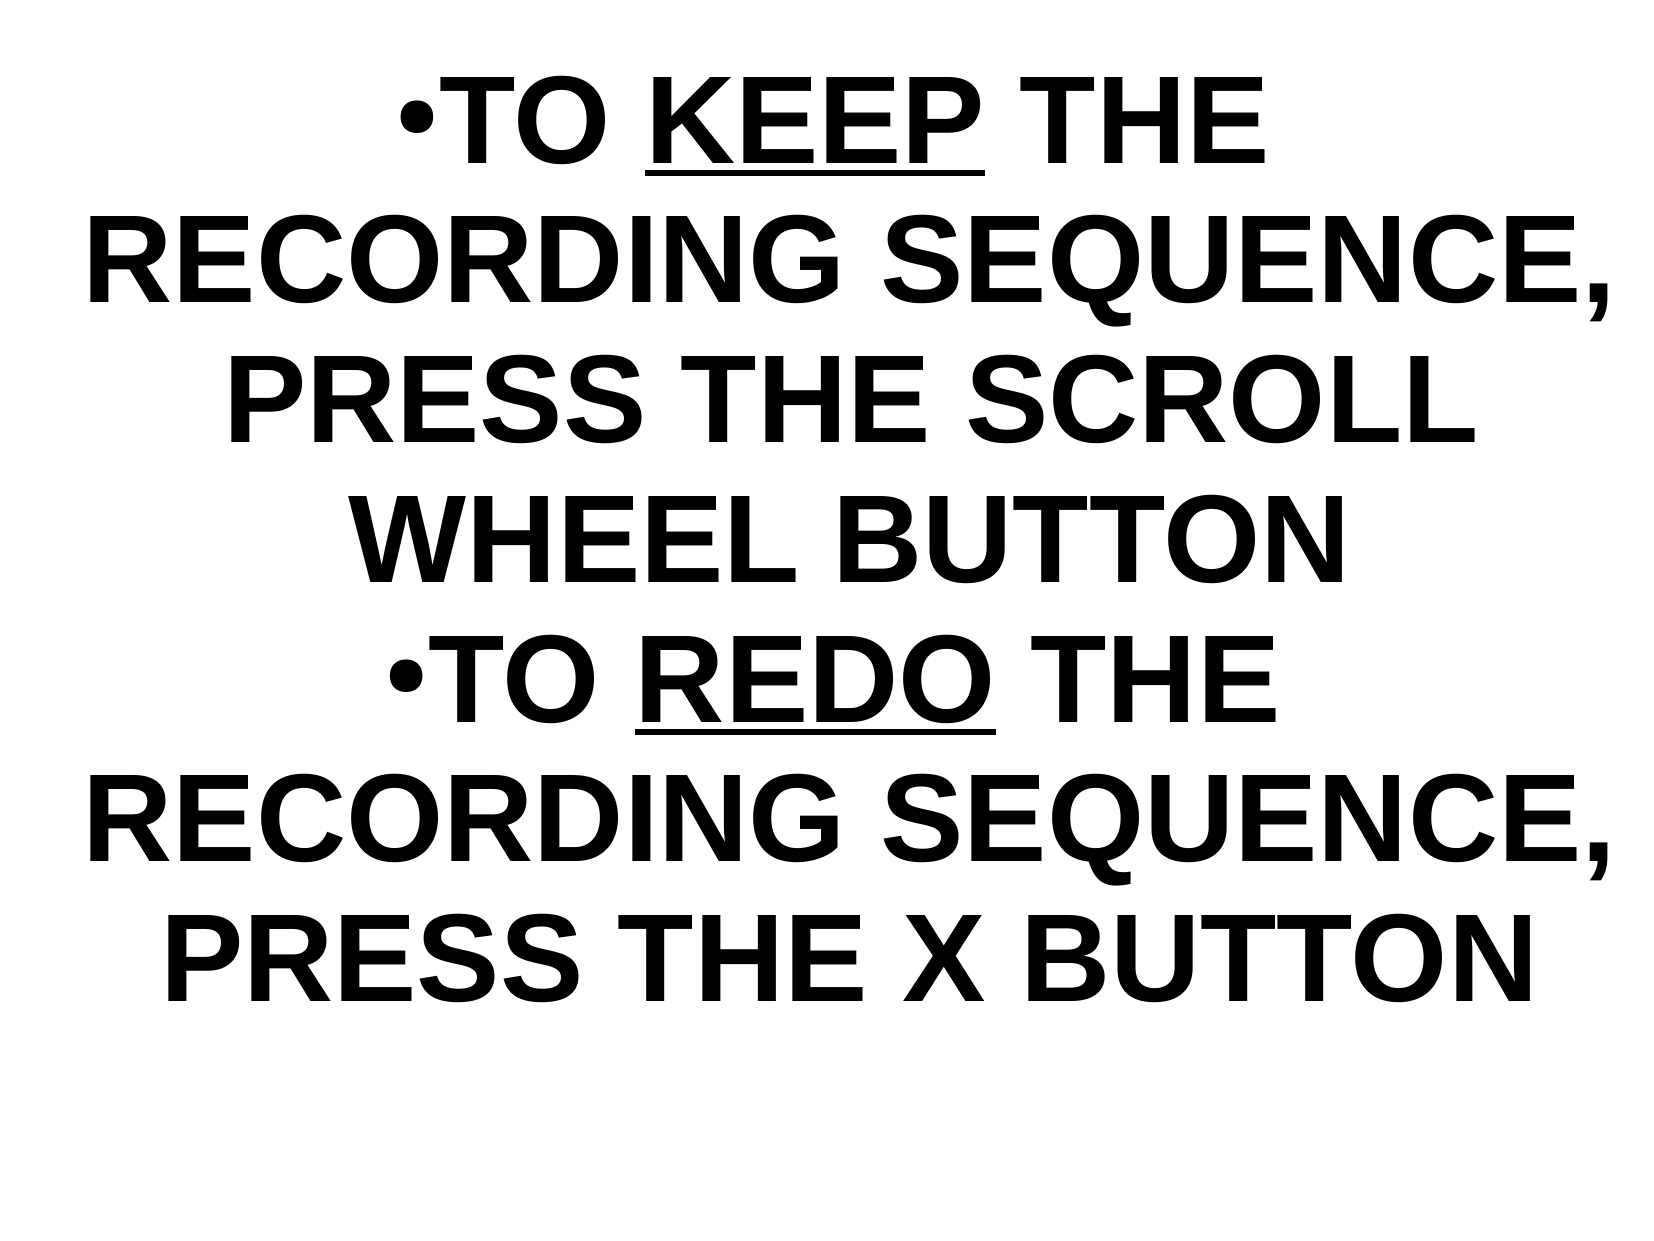

TO KEEP THE RECORDING SEQUENCE, PRESS THE SCROLL WHEEL BUTTON
TO REDO THE RECORDING SEQUENCE, PRESS THE X BUTTON